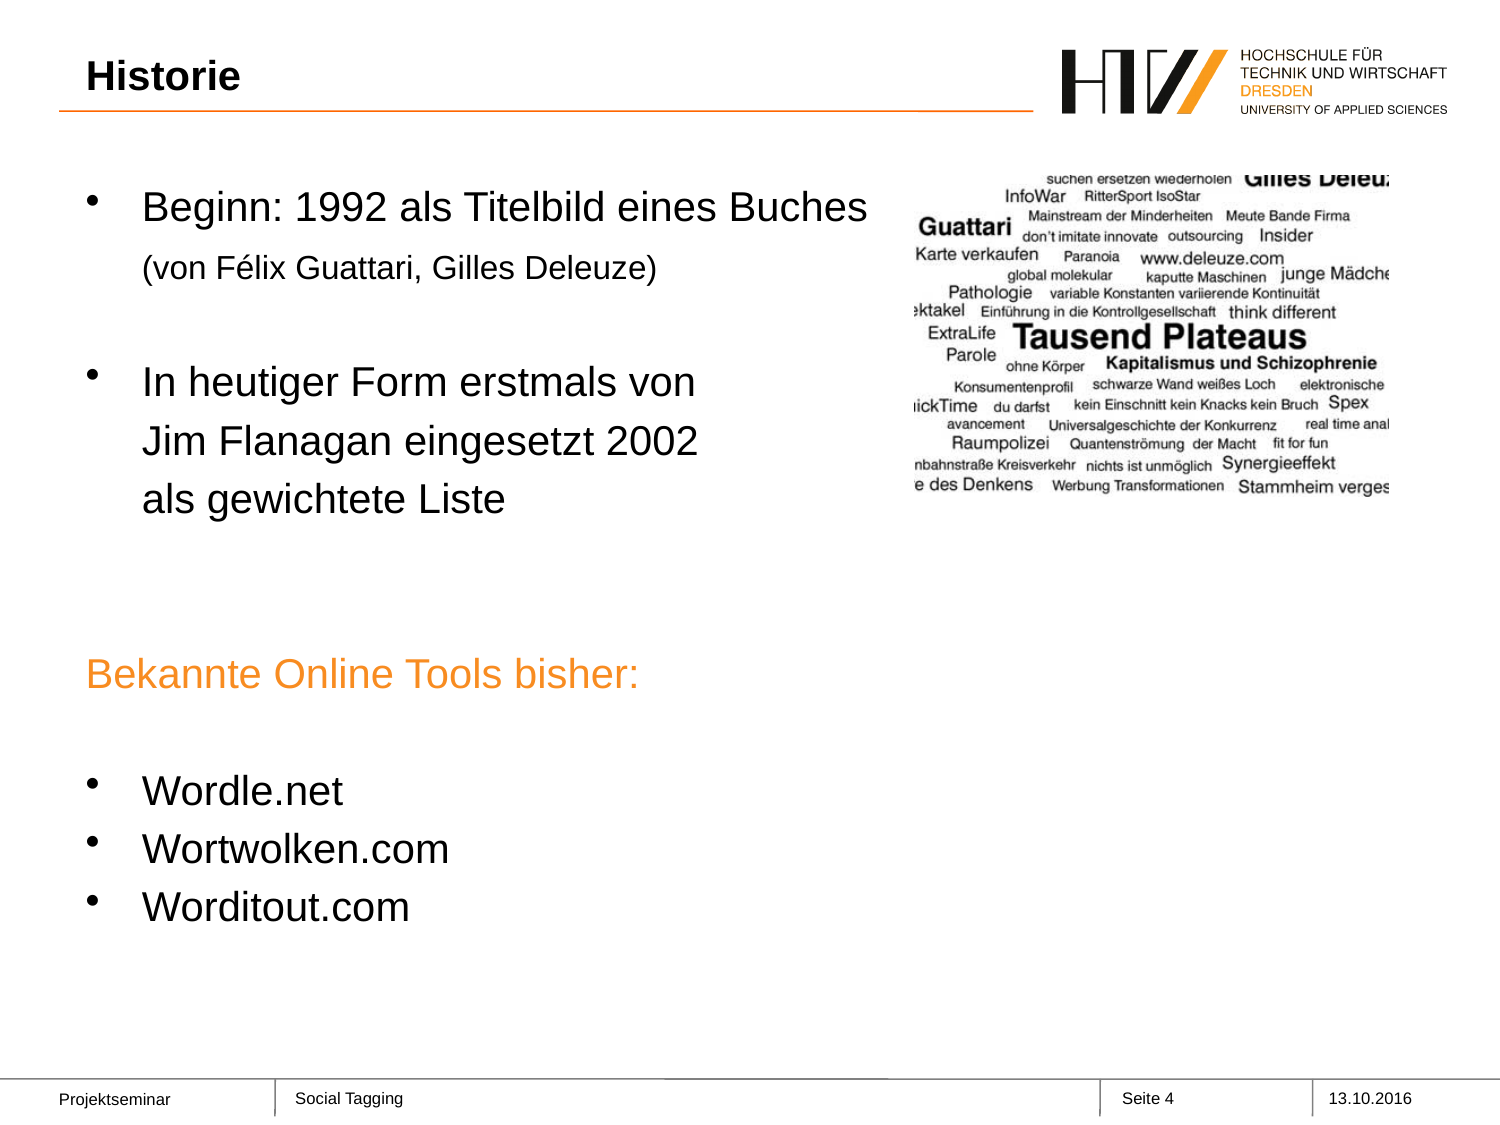

Historie
# Beginn: 1992 als Titelbild eines Buches
	(von Félix Guattari, Gilles Deleuze)
In heutiger Form erstmals von
	Jim Flanagan eingesetzt 2002
	als gewichtete Liste
Bekannte Online Tools bisher:
Wordle.net
Wortwolken.com
Worditout.com